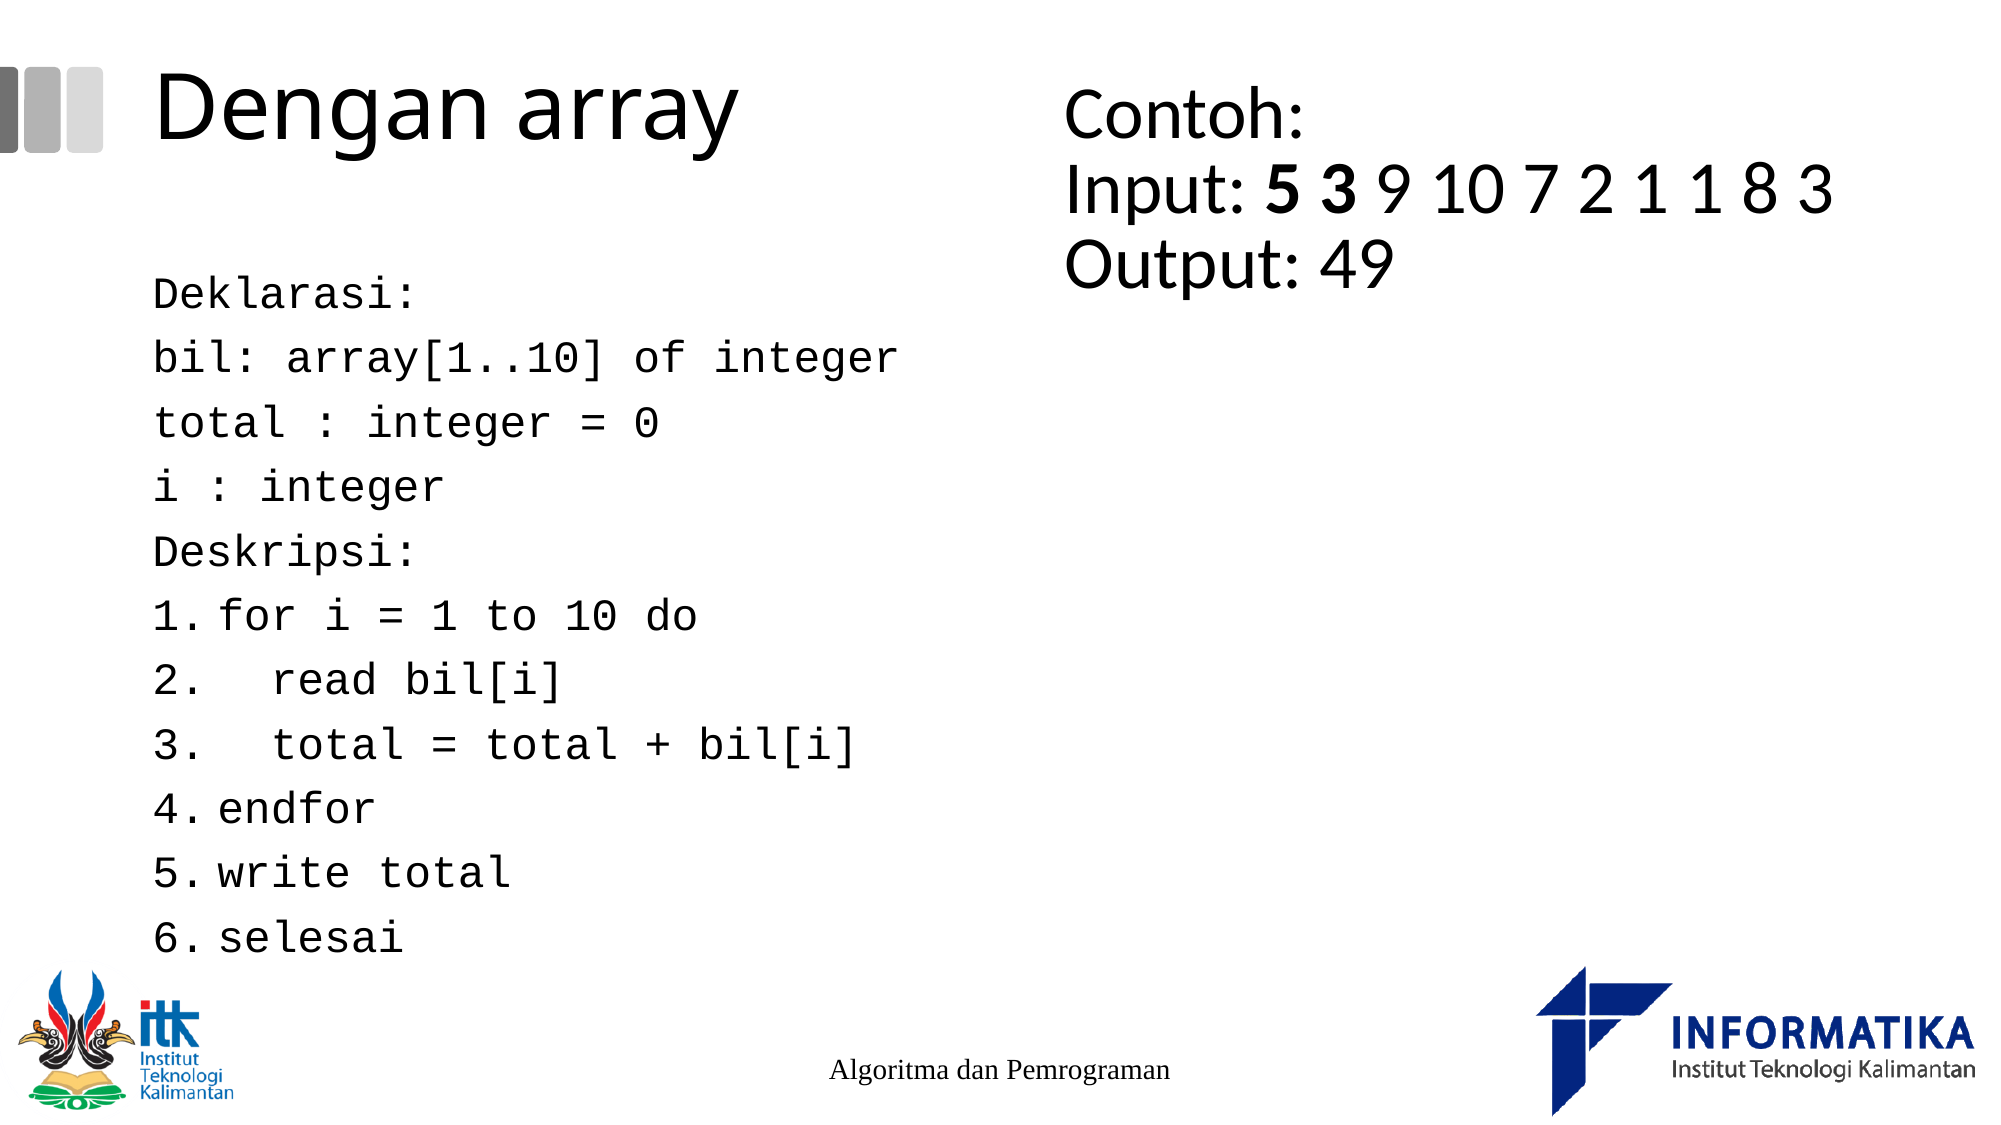

# Dengan array
Contoh:
Input: 5 3 9 10 7 2 1 1 8 3
Output: 49
Deklarasi:
bil: array[1..10] of integer
total : integer = 0
i : integer
Deskripsi:
for i = 1 to 10 do
 read bil[i]
 total = total + bil[i]
endfor
write total
selesai
Algoritma dan Pemrograman